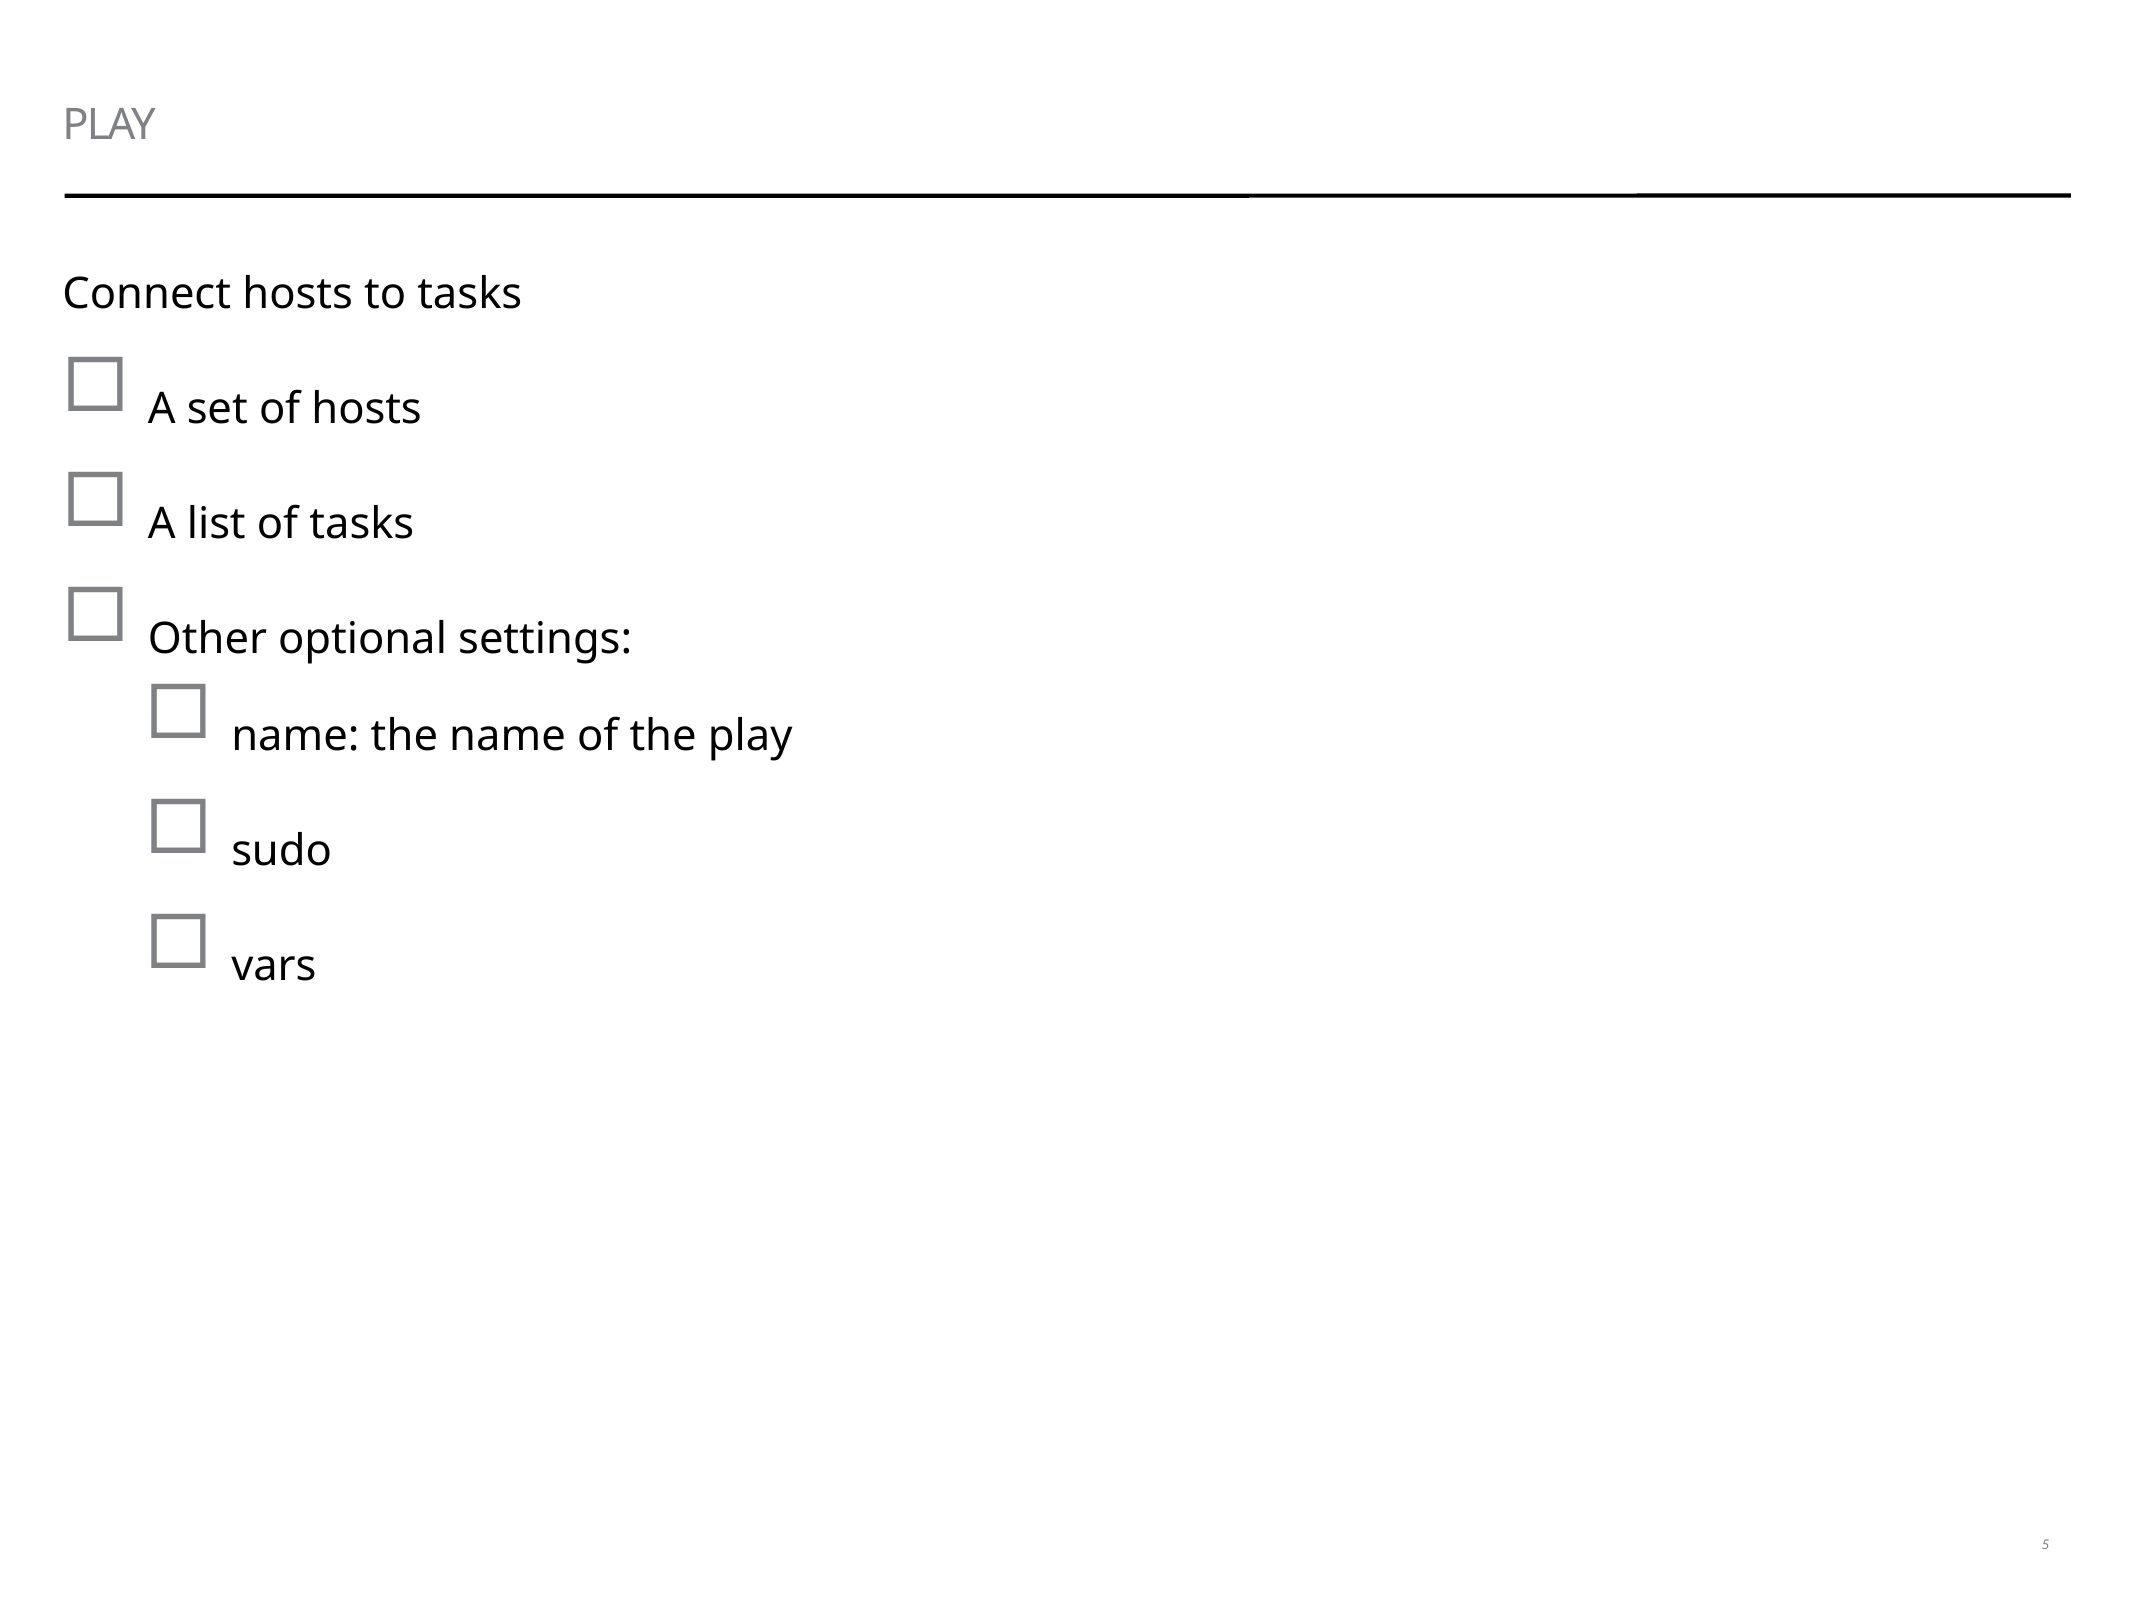

# PLAY
Connect hosts to tasks
A set of hosts
A list of tasks
Other optional settings:
name: the name of the play
sudo
vars